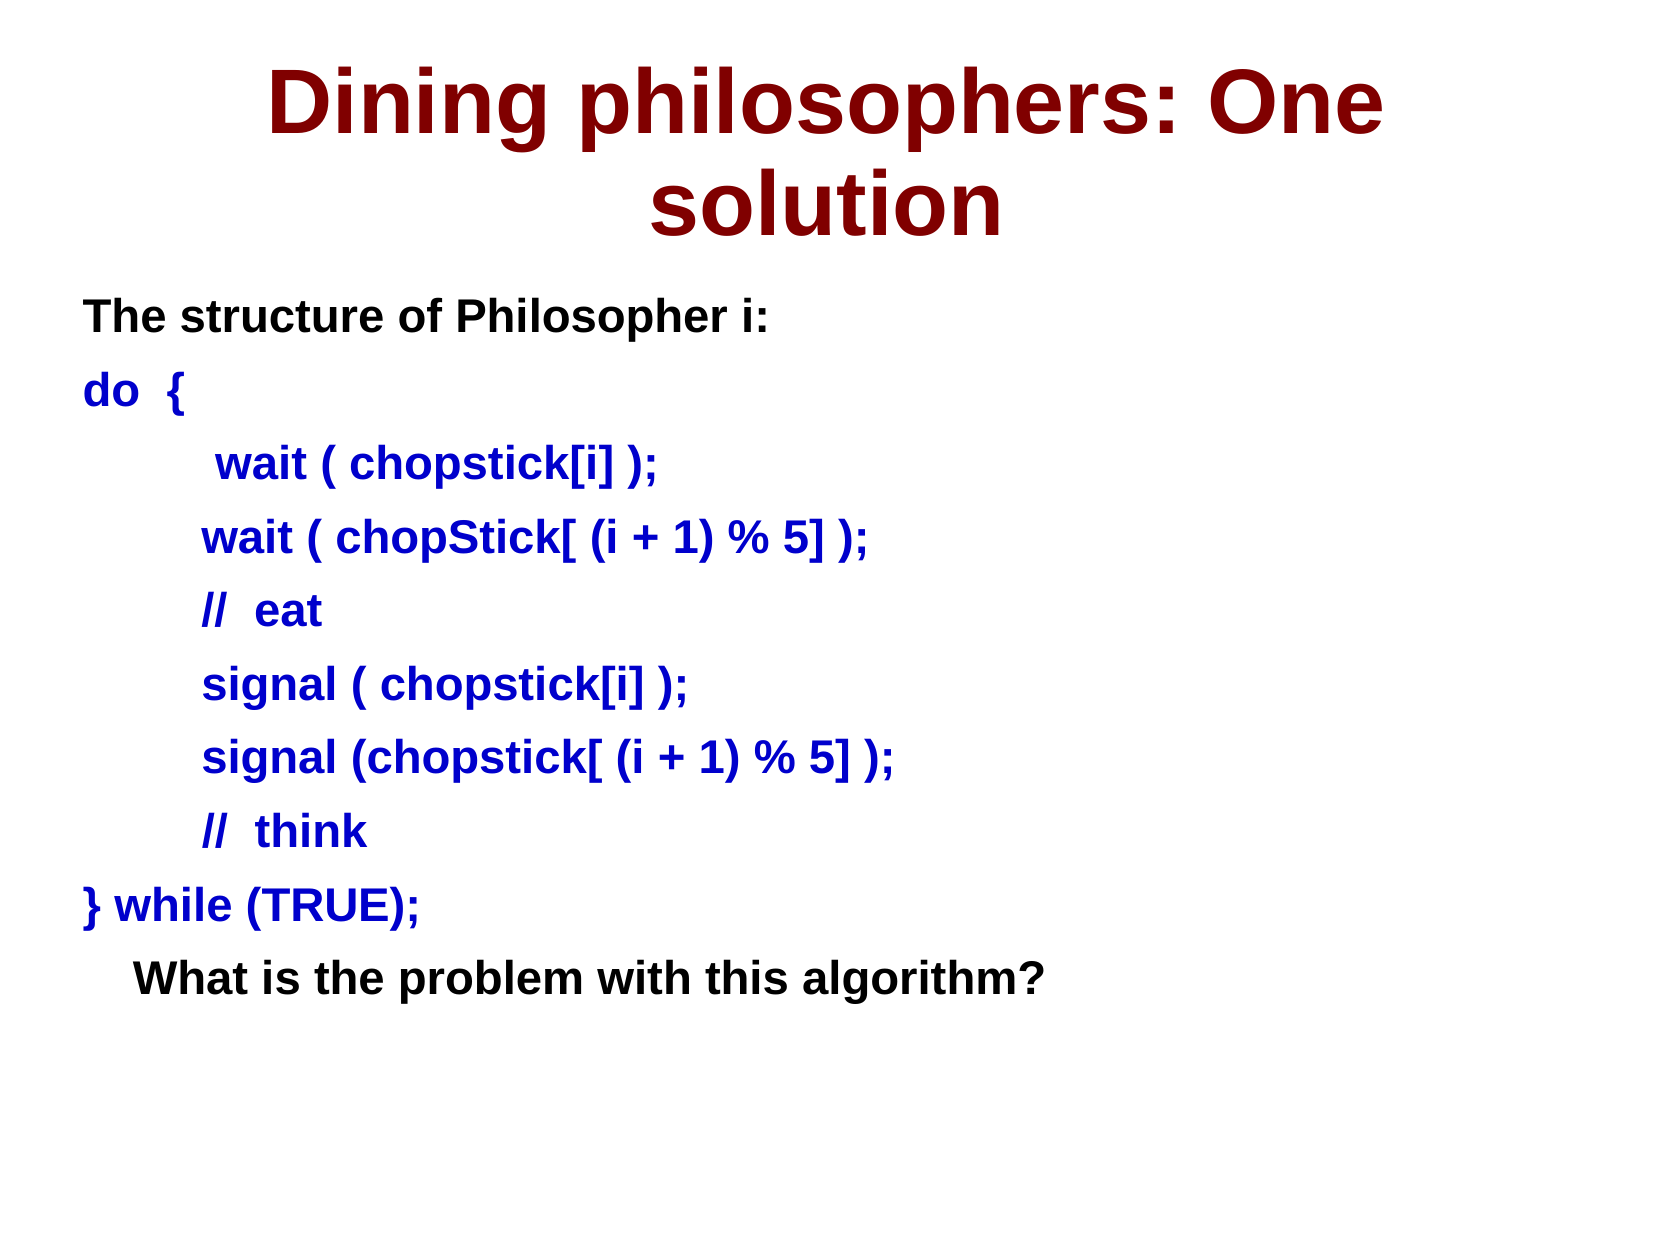

# Dining philosophers: One solution
The structure of Philosopher i:
do {
 wait ( chopstick[i] );
	 wait ( chopStick[ (i + 1) % 5] );
	 // eat
	 signal ( chopstick[i] );
	 signal (chopstick[ (i + 1) % 5] );
 // think
} while (TRUE);
What is the problem with this algorithm?